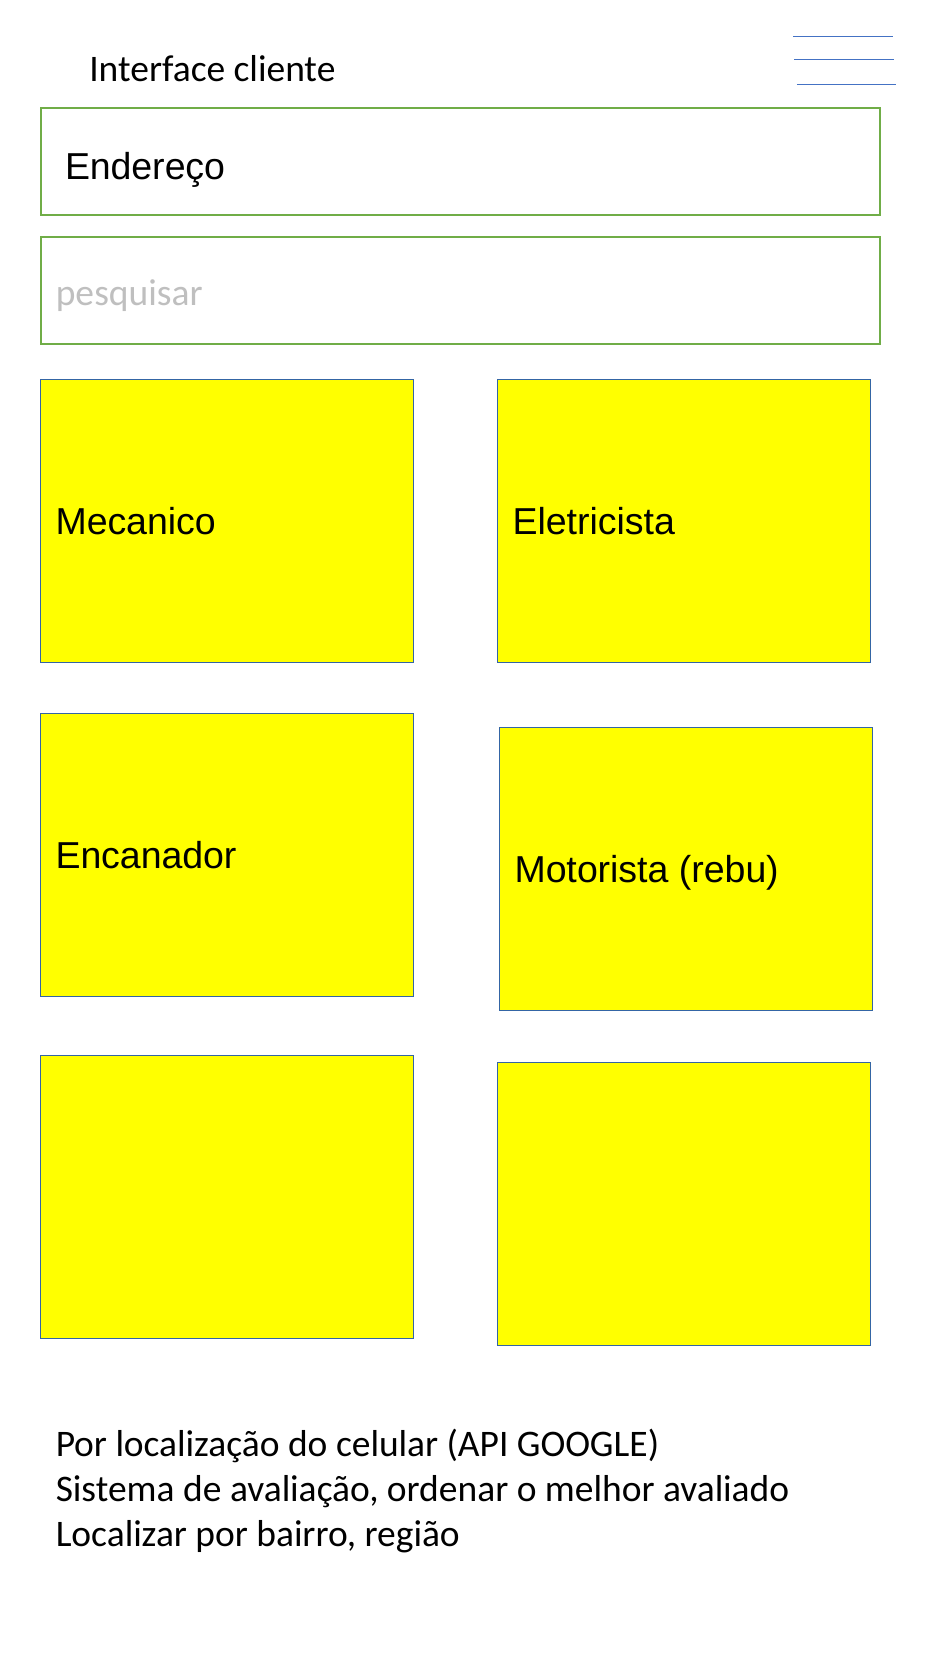

Interface cliente
Endereço
pesquisar
Mecanico
Eletricista
Encanador
Motorista (rebu)
Por localização do celular (API GOOGLE)
Sistema de avaliação, ordenar o melhor avaliado
Localizar por bairro, região